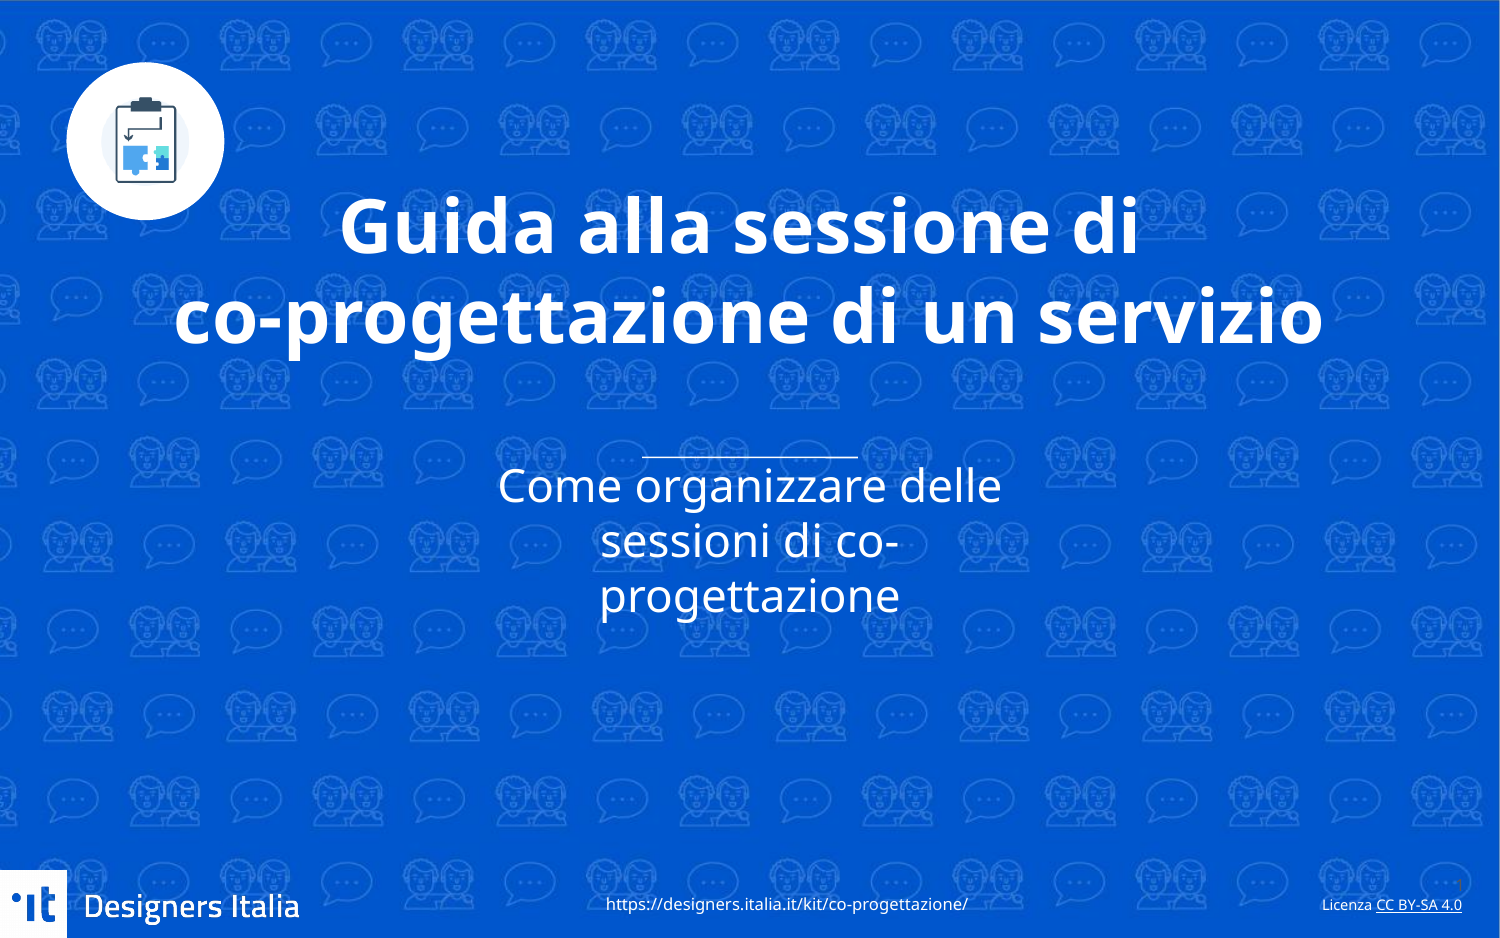

Guida alla sessione di
co-progettazione di un servizio
Come organizzare delle
sessioni di co-progettazione
https://designers.italia.it/kit/co-progettazione/
Licenza CC BY-SA 4.0